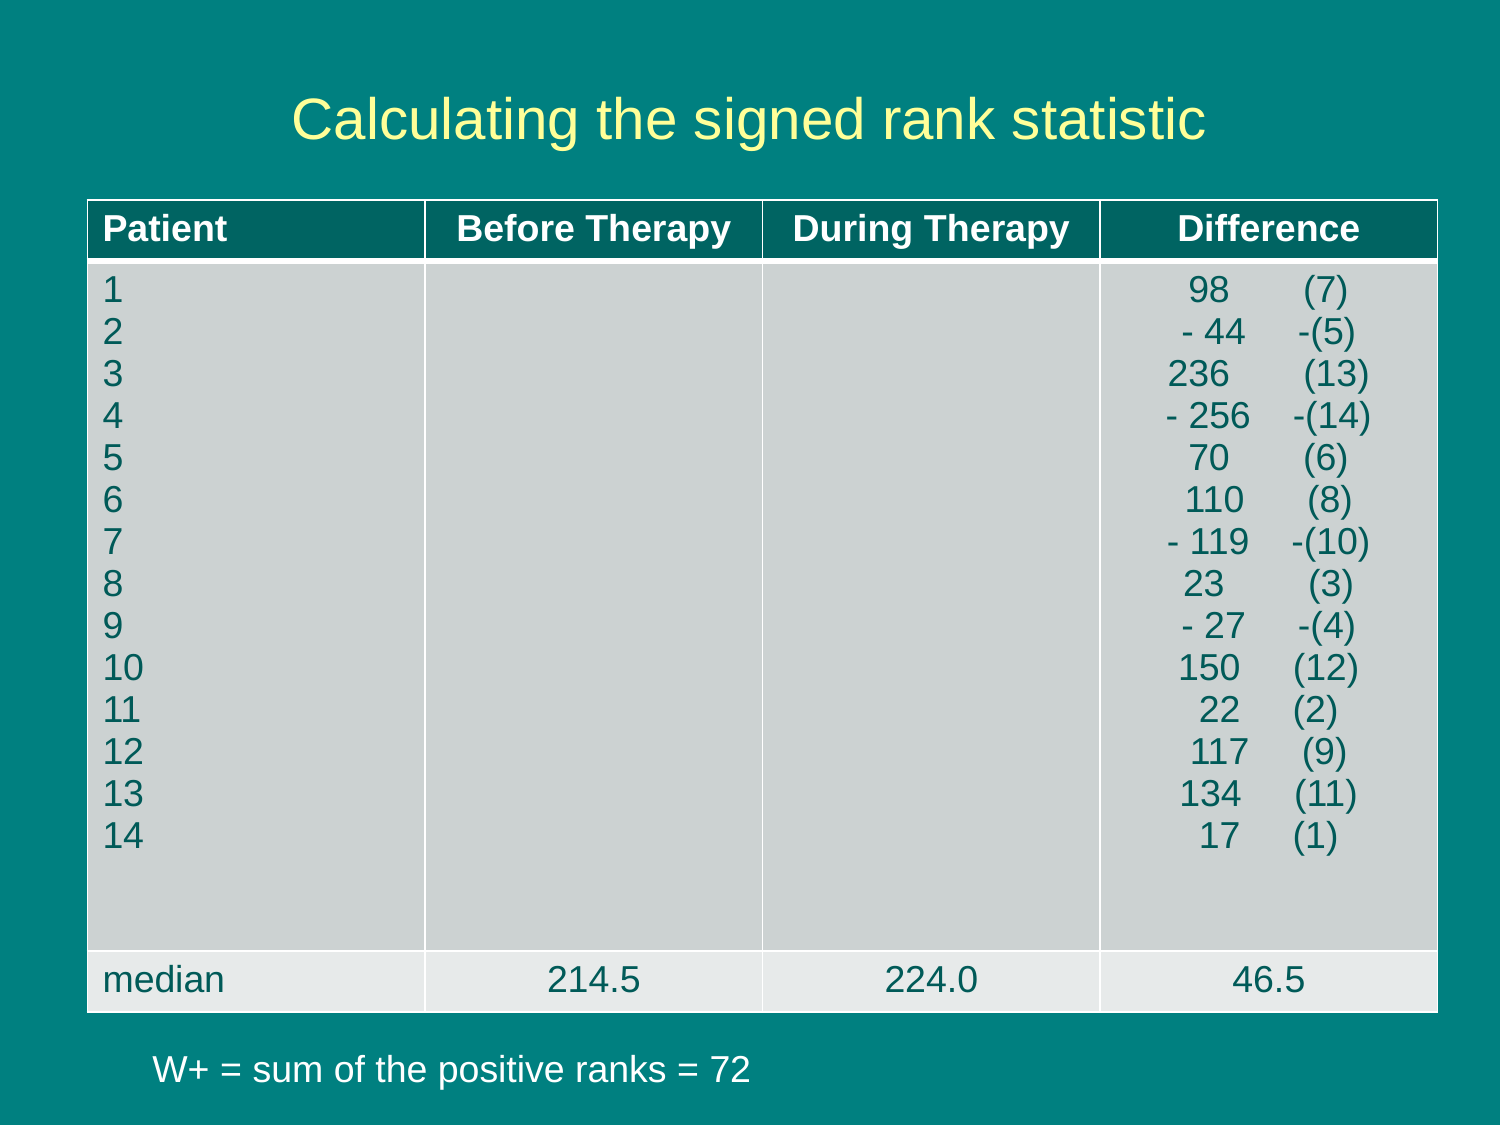

# Calculating the signed rank statistic
| Patient | Before Therapy | During Therapy | Difference |
| --- | --- | --- | --- |
| 1 2 3 4 5 6 7 8 9 10 11 12 13 14 | | | 98 (7) - 44 -(5) 236 (13) - 256 -(14) 70 (6) 110 (8) - 119 -(10) 23 (3) - 27 -(4) 150 (12) 22 (2) 117 (9) 134 (11) 17 (1) |
| median | 214.5 | 224.0 | 46.5 |
W+ = sum of the positive ranks = 72